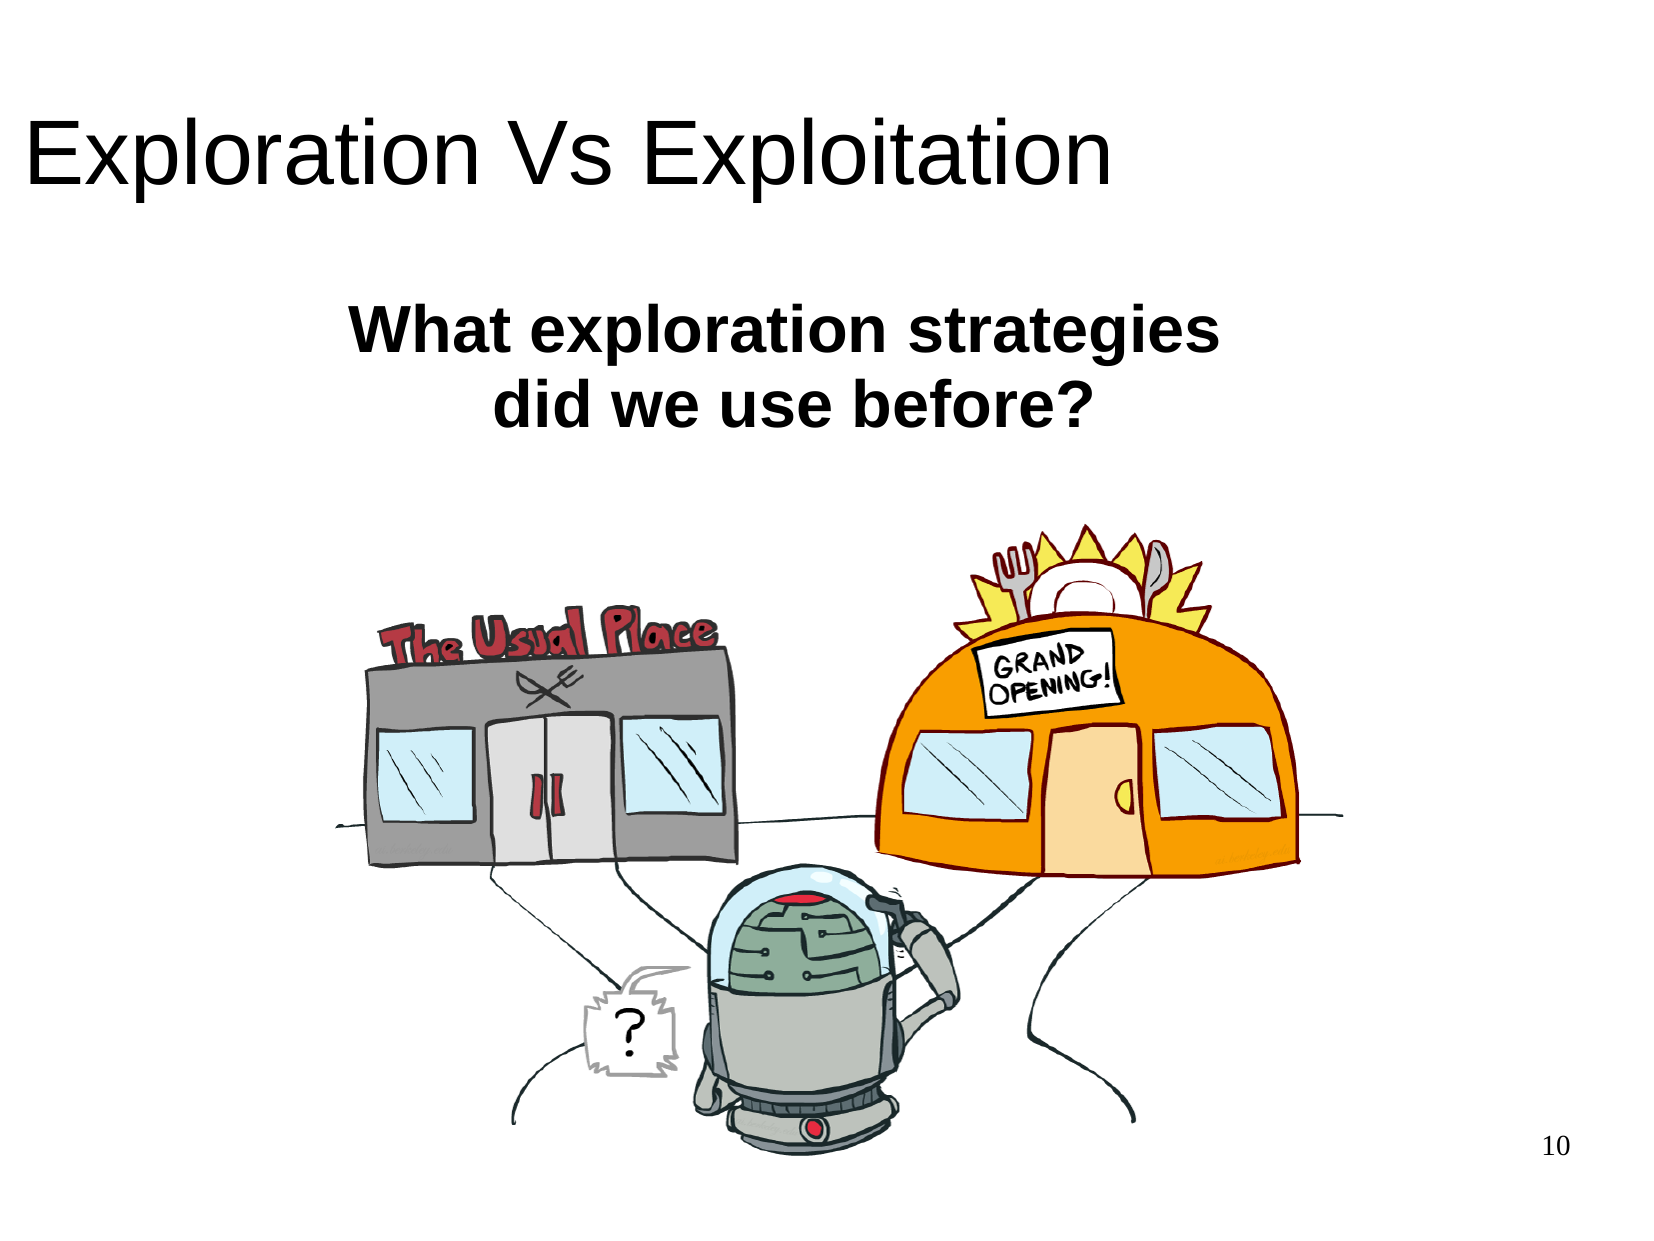

# Exploration Vs Exploitation
What exploration strategies
did we use before?
10